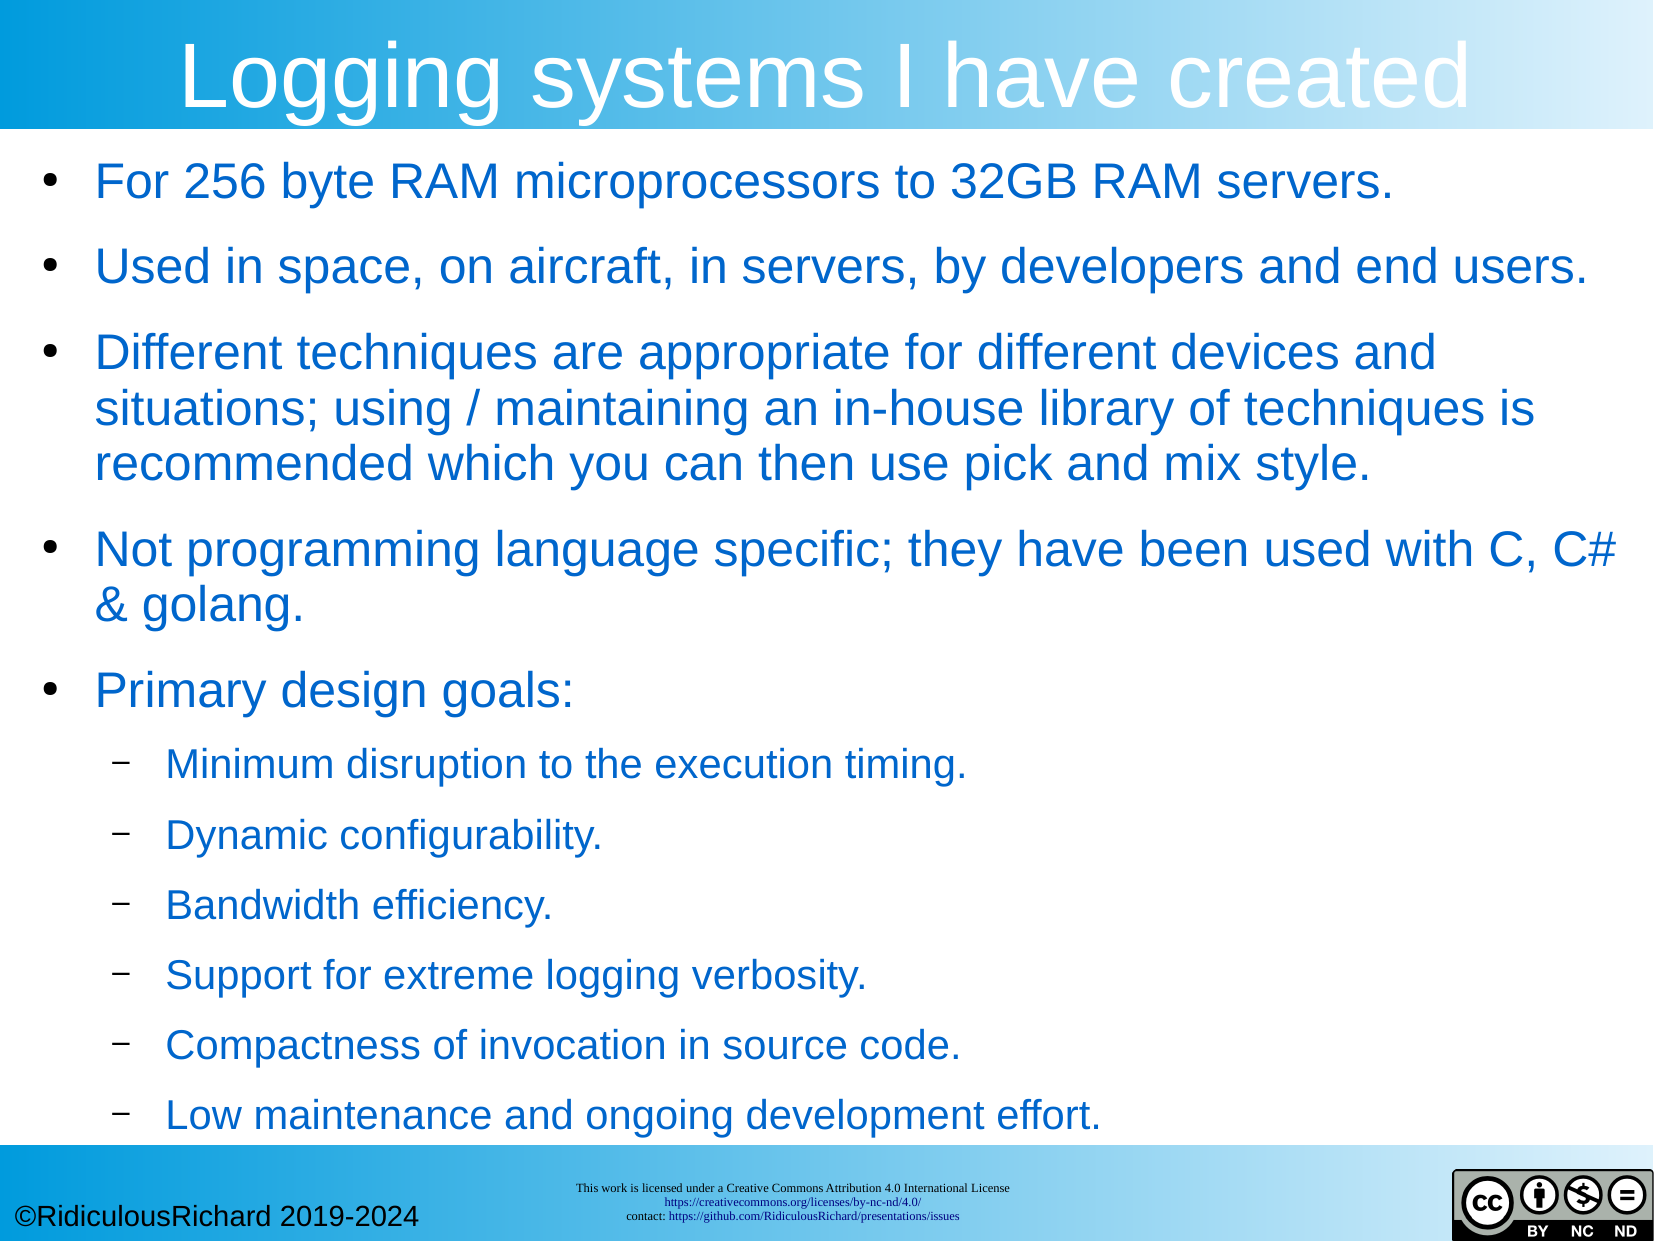

# Logging systems I have created
For 256 byte RAM microprocessors to 32GB RAM servers.
Used in space, on aircraft, in servers, by developers and end users.
Different techniques are appropriate for different devices and situations; using / maintaining an in-house library of techniques is recommended which you can then use pick and mix style.
Not programming language specific; they have been used with C, C# & golang.
Primary design goals:
Minimum disruption to the execution timing.
Dynamic configurability.
Bandwidth efficiency.
Support for extreme logging verbosity.
Compactness of invocation in source code.
Low maintenance and ongoing development effort.